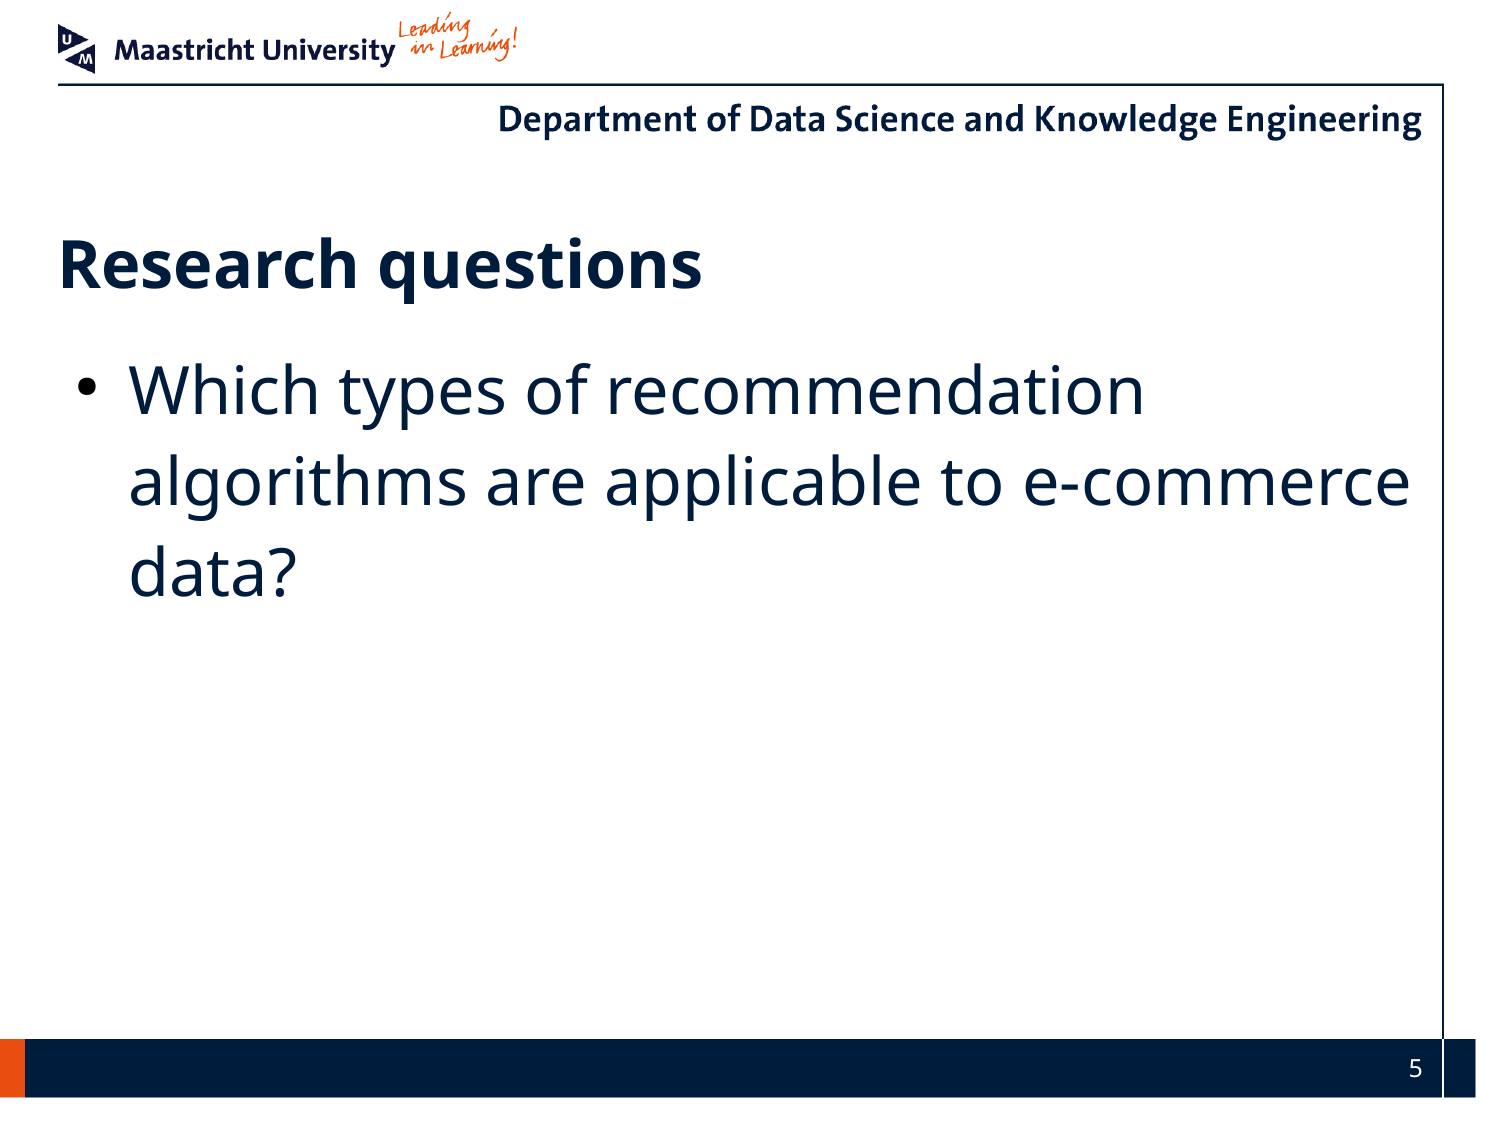

# Research questions
Which types of recommendation algorithms are applicable to e-commerce data?